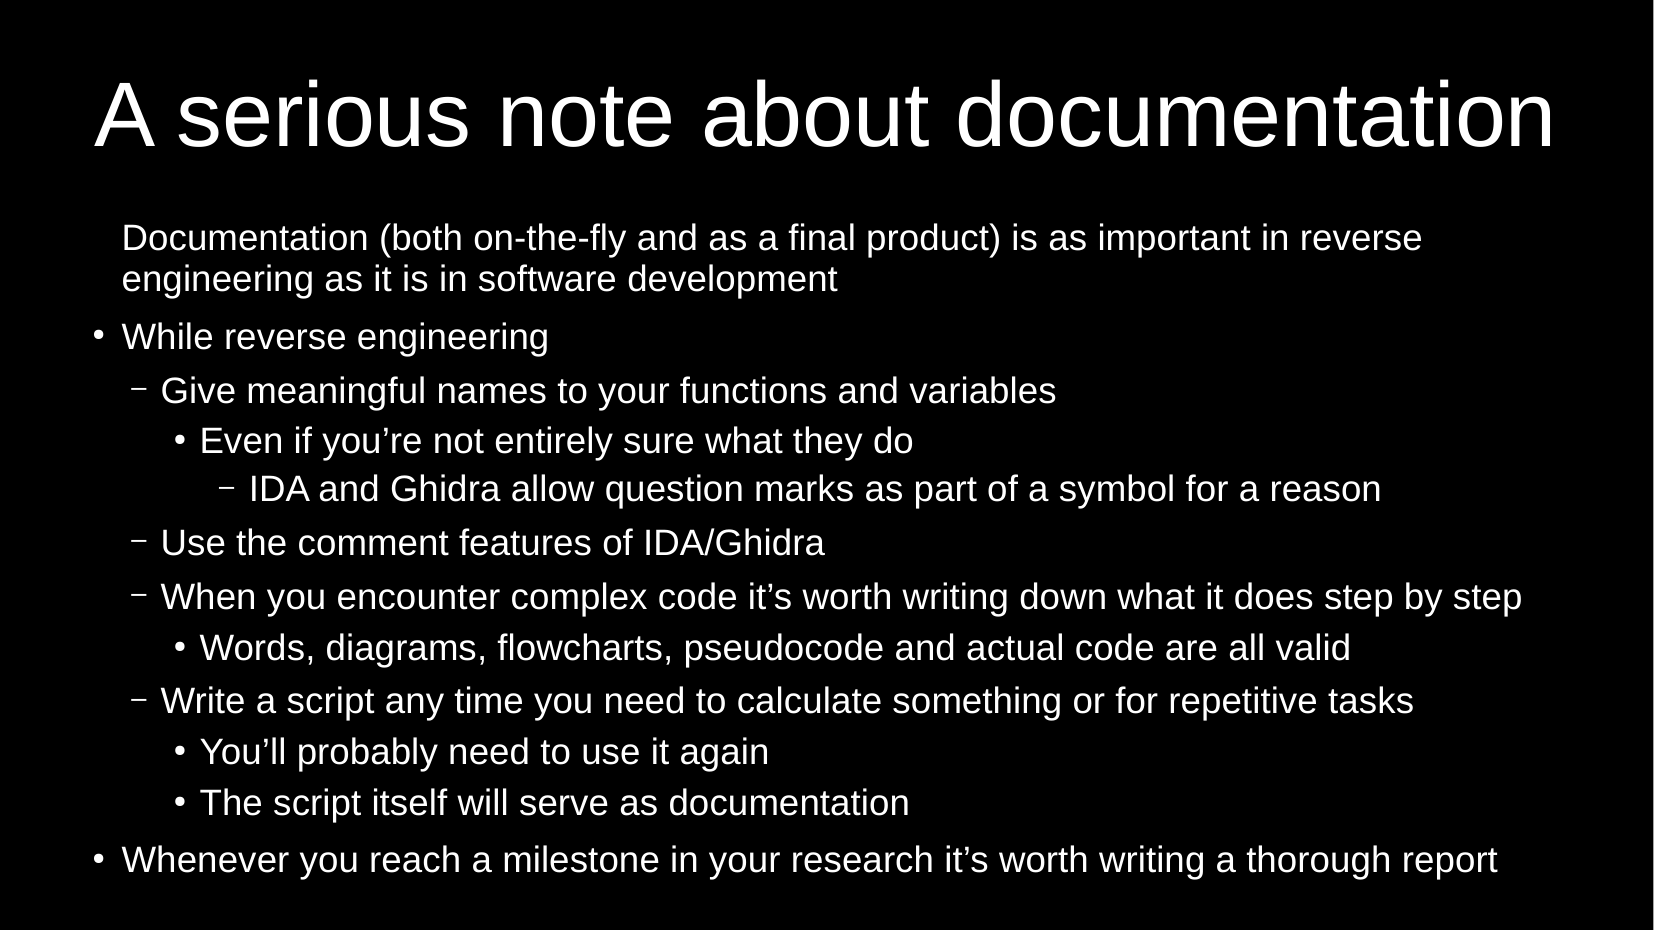

# A serious note about documentation
Documentation (both on-the-fly and as a final product) is as important in reverse engineering as it is in software development
While reverse engineering
Give meaningful names to your functions and variables
Even if you’re not entirely sure what they do
 IDA and Ghidra allow question marks as part of a symbol for a reason
Use the comment features of IDA/Ghidra
When you encounter complex code it’s worth writing down what it does step by step
Words, diagrams, flowcharts, pseudocode and actual code are all valid
Write a script any time you need to calculate something or for repetitive tasks
You’ll probably need to use it again
The script itself will serve as documentation
Whenever you reach a milestone in your research it’s worth writing a thorough report